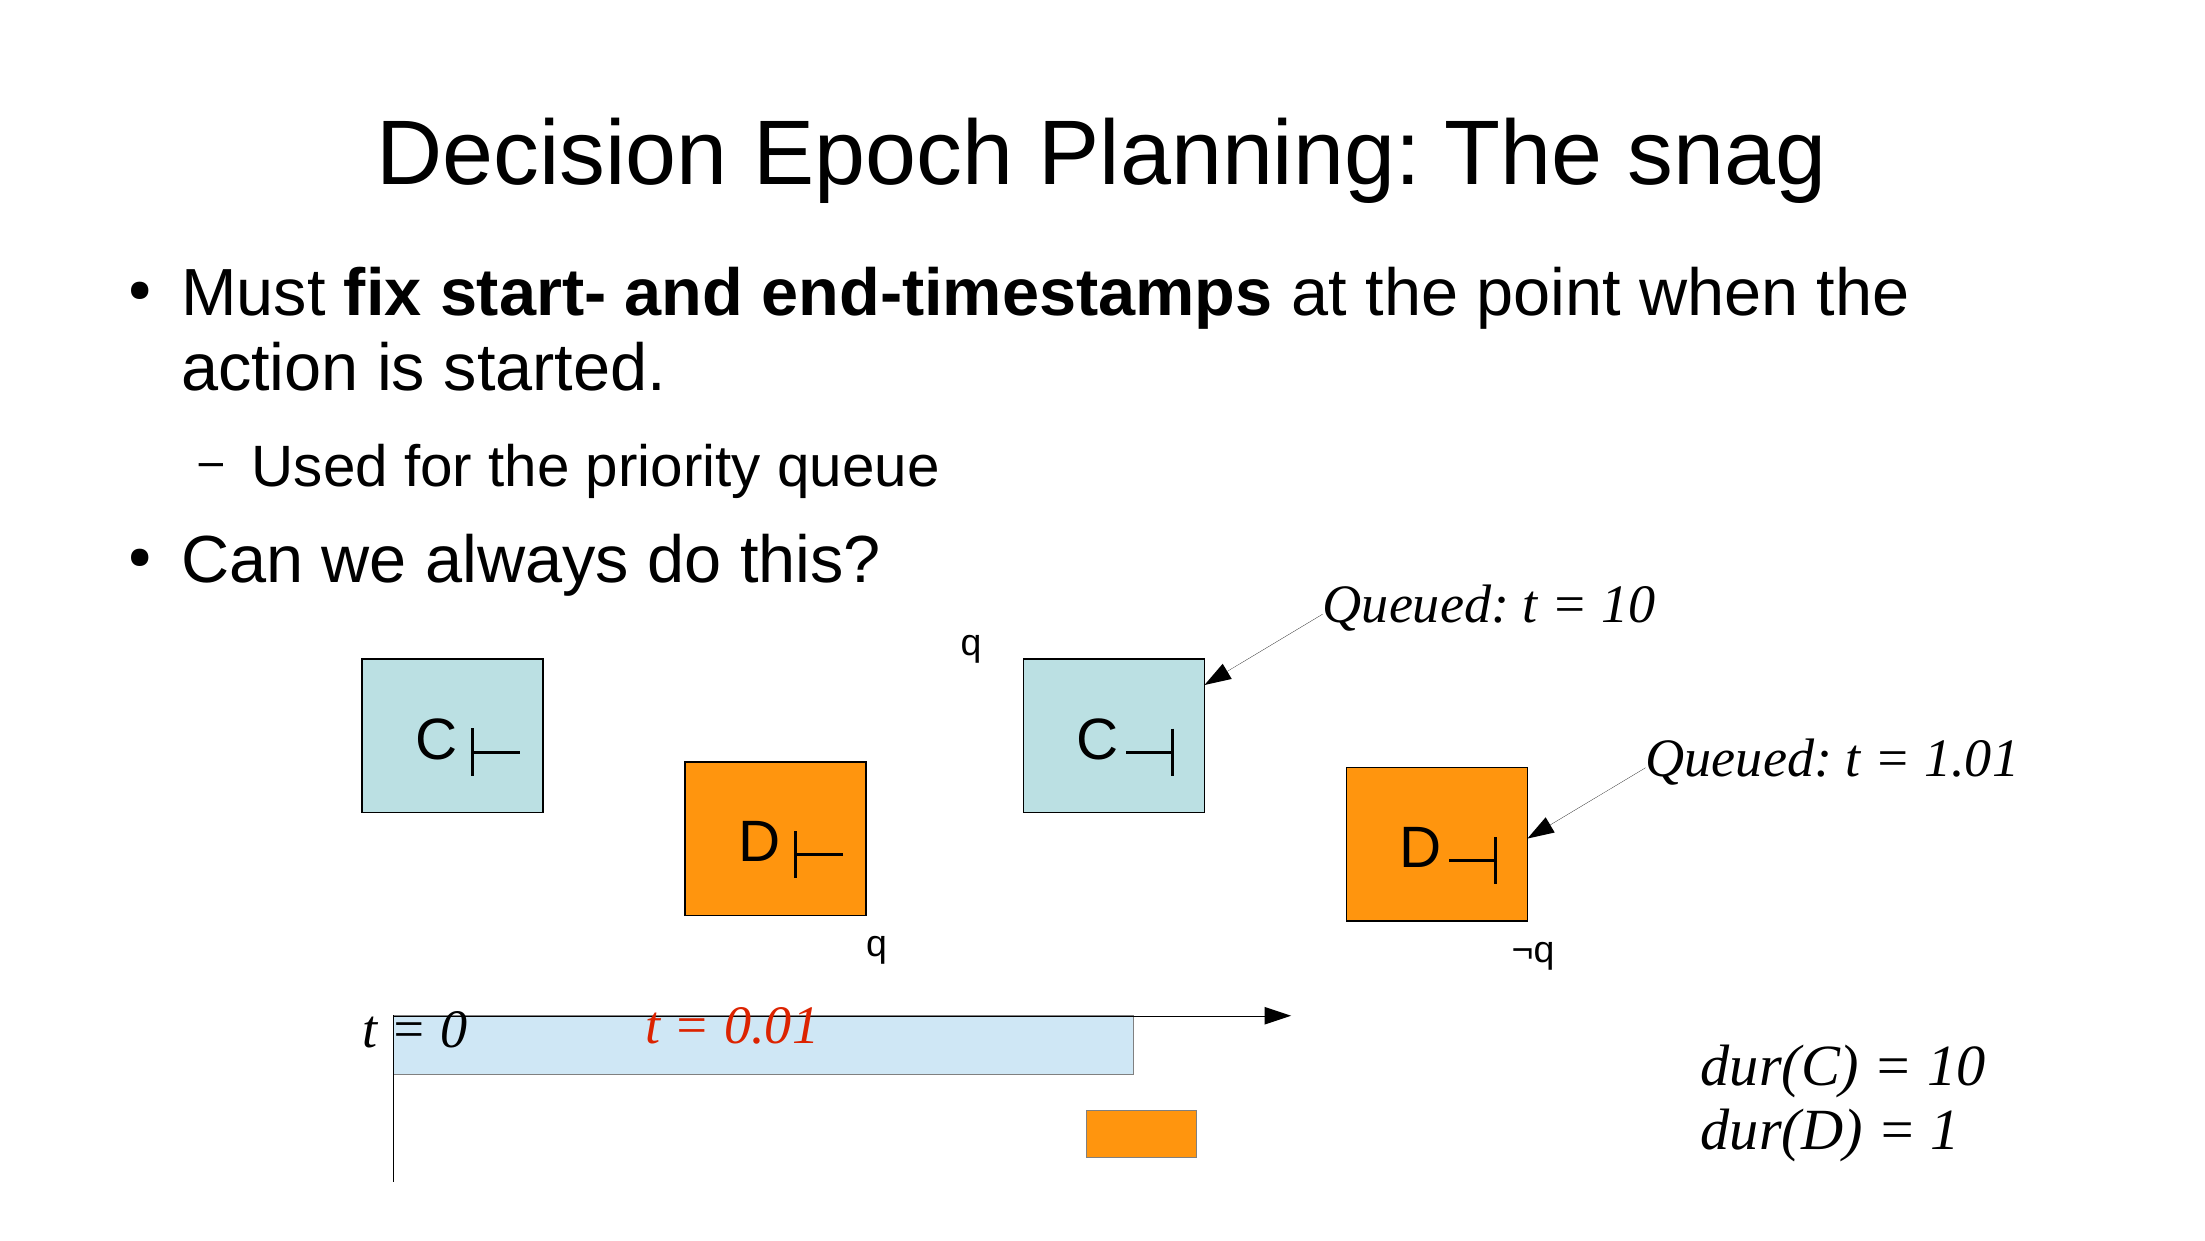

# Decision Epoch Planning: The snag
Must fix start- and end-timestamps at the point when the action is started.
Used for the priority queue
Can we always do this?
Queued: t = 10
Queued: t = 1.01
q
A
C
C
Queued: t = 1.01
D
D
q
¬q
t = 0.01
t = 0
dur(C) = 10
dur(D) = 1